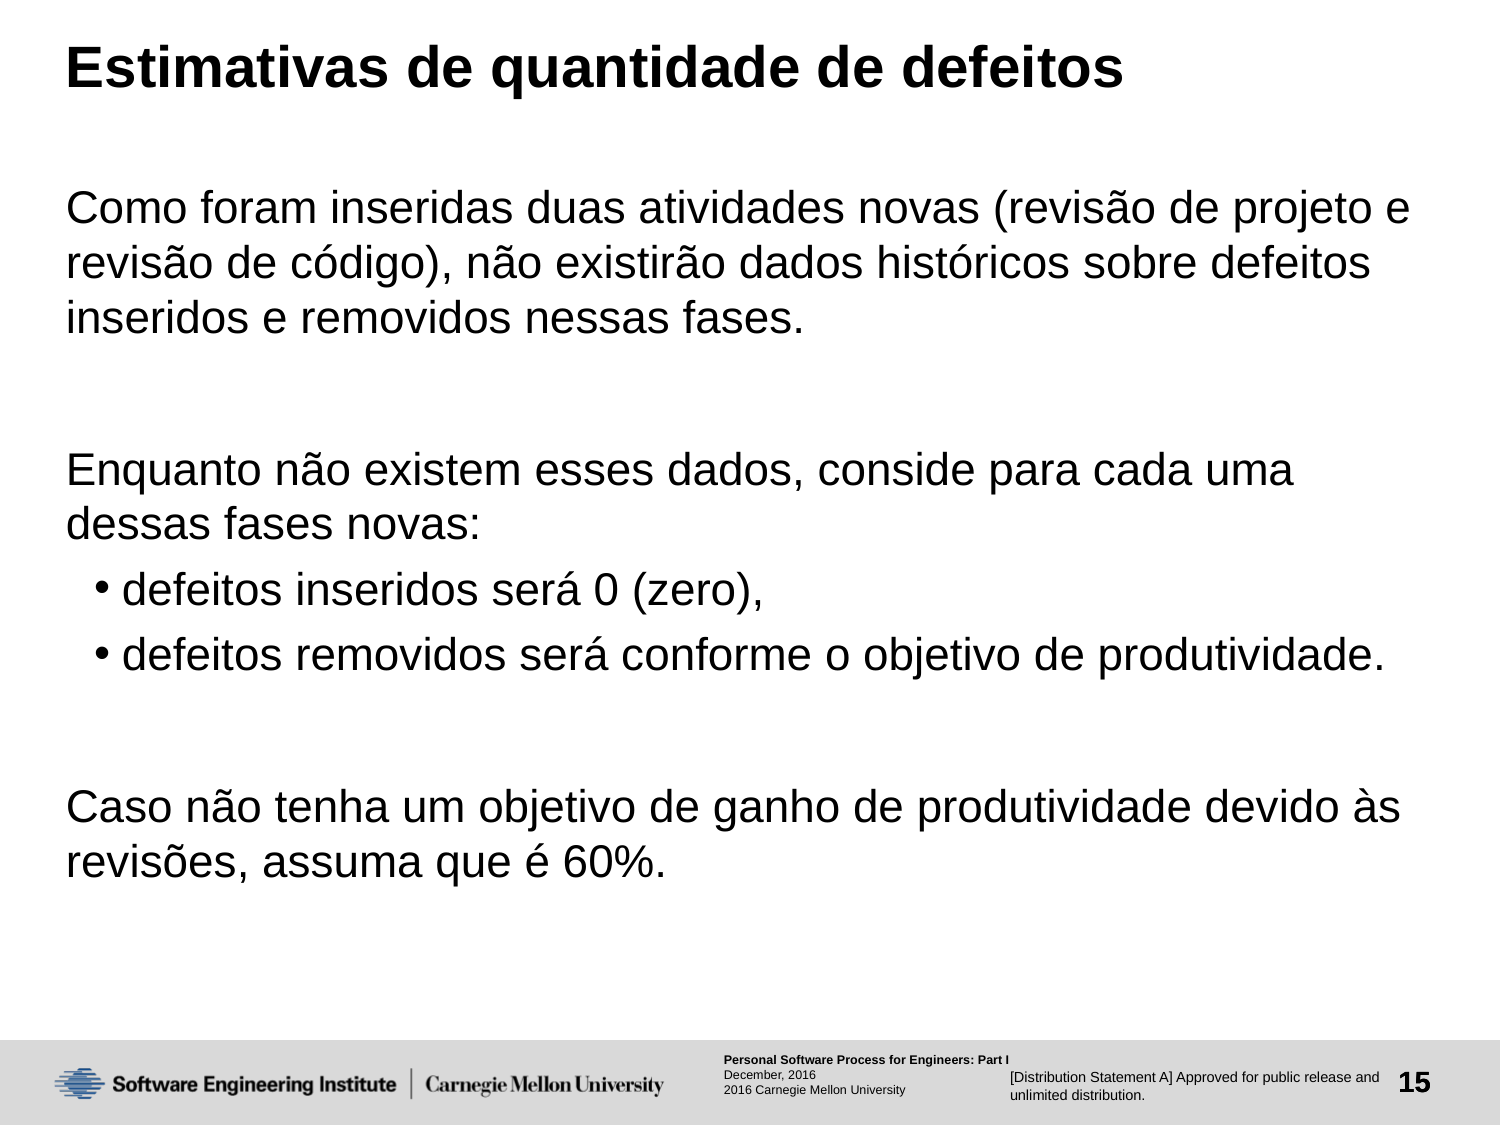

# Estimativas de quantidade de defeitos
Como foram inseridas duas atividades novas (revisão de projeto e revisão de código), não existirão dados históricos sobre defeitos inseridos e removidos nessas fases.
Enquanto não existem esses dados, conside para cada uma dessas fases novas:
defeitos inseridos será 0 (zero),
defeitos removidos será conforme o objetivo de produtividade.
Caso não tenha um objetivo de ganho de produtividade devido às revisões, assuma que é 60%.